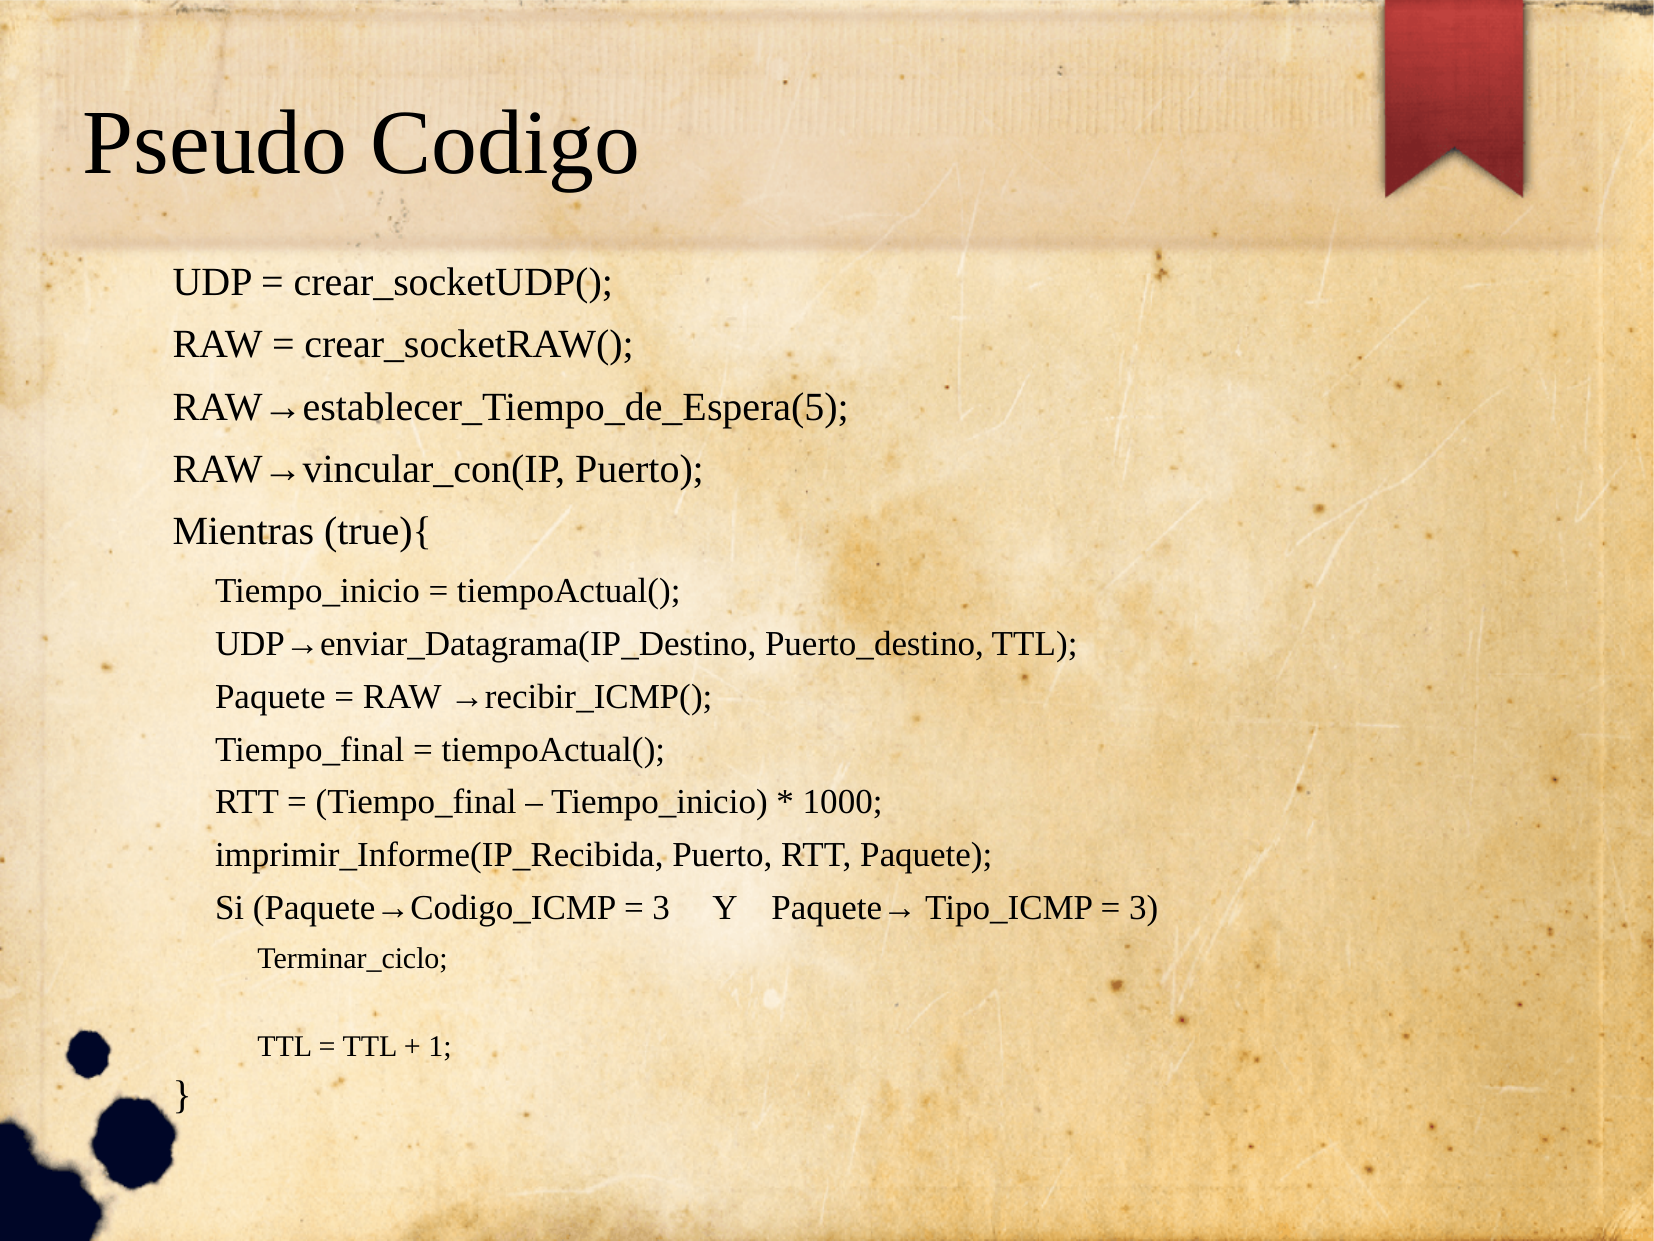

# Pseudo Codigo
UDP = crear_socketUDP();
RAW = crear_socketRAW();
RAW→establecer_Tiempo_de_Espera(5);
RAW→vincular_con(IP, Puerto);
Mientras (true){
Tiempo_inicio = tiempoActual();
UDP→enviar_Datagrama(IP_Destino, Puerto_destino, TTL);
Paquete = RAW →recibir_ICMP();
Tiempo_final = tiempoActual();
RTT = (Tiempo_final – Tiempo_inicio) * 1000;
imprimir_Informe(IP_Recibida, Puerto, RTT, Paquete);
Si (Paquete→Codigo_ICMP = 3 Y Paquete→ Tipo_ICMP = 3)
Terminar_ciclo;
TTL = TTL + 1;
}